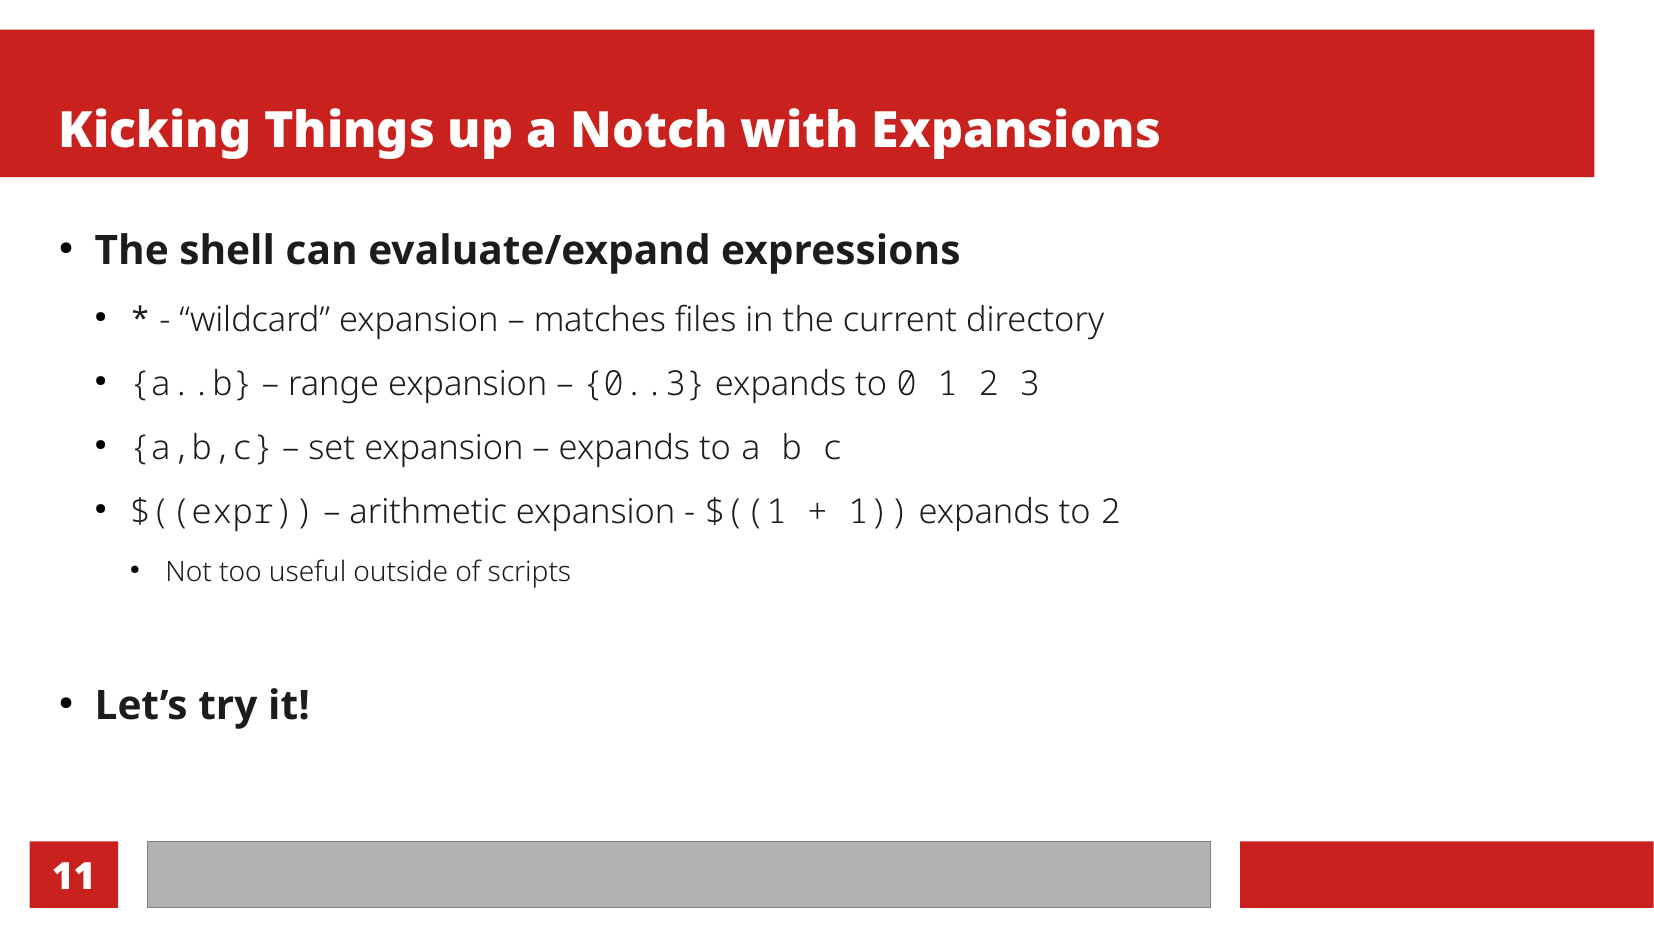

# Kicking Things up a Notch with Expansions
The shell can evaluate/expand expressions
* - “wildcard” expansion – matches files in the current directory
{a..b} – range expansion – {0..3} expands to 0 1 2 3
{a,b,c} – set expansion – expands to a b c
$((expr)) – arithmetic expansion - $((1 + 1)) expands to 2
Not too useful outside of scripts
Let’s try it!
11